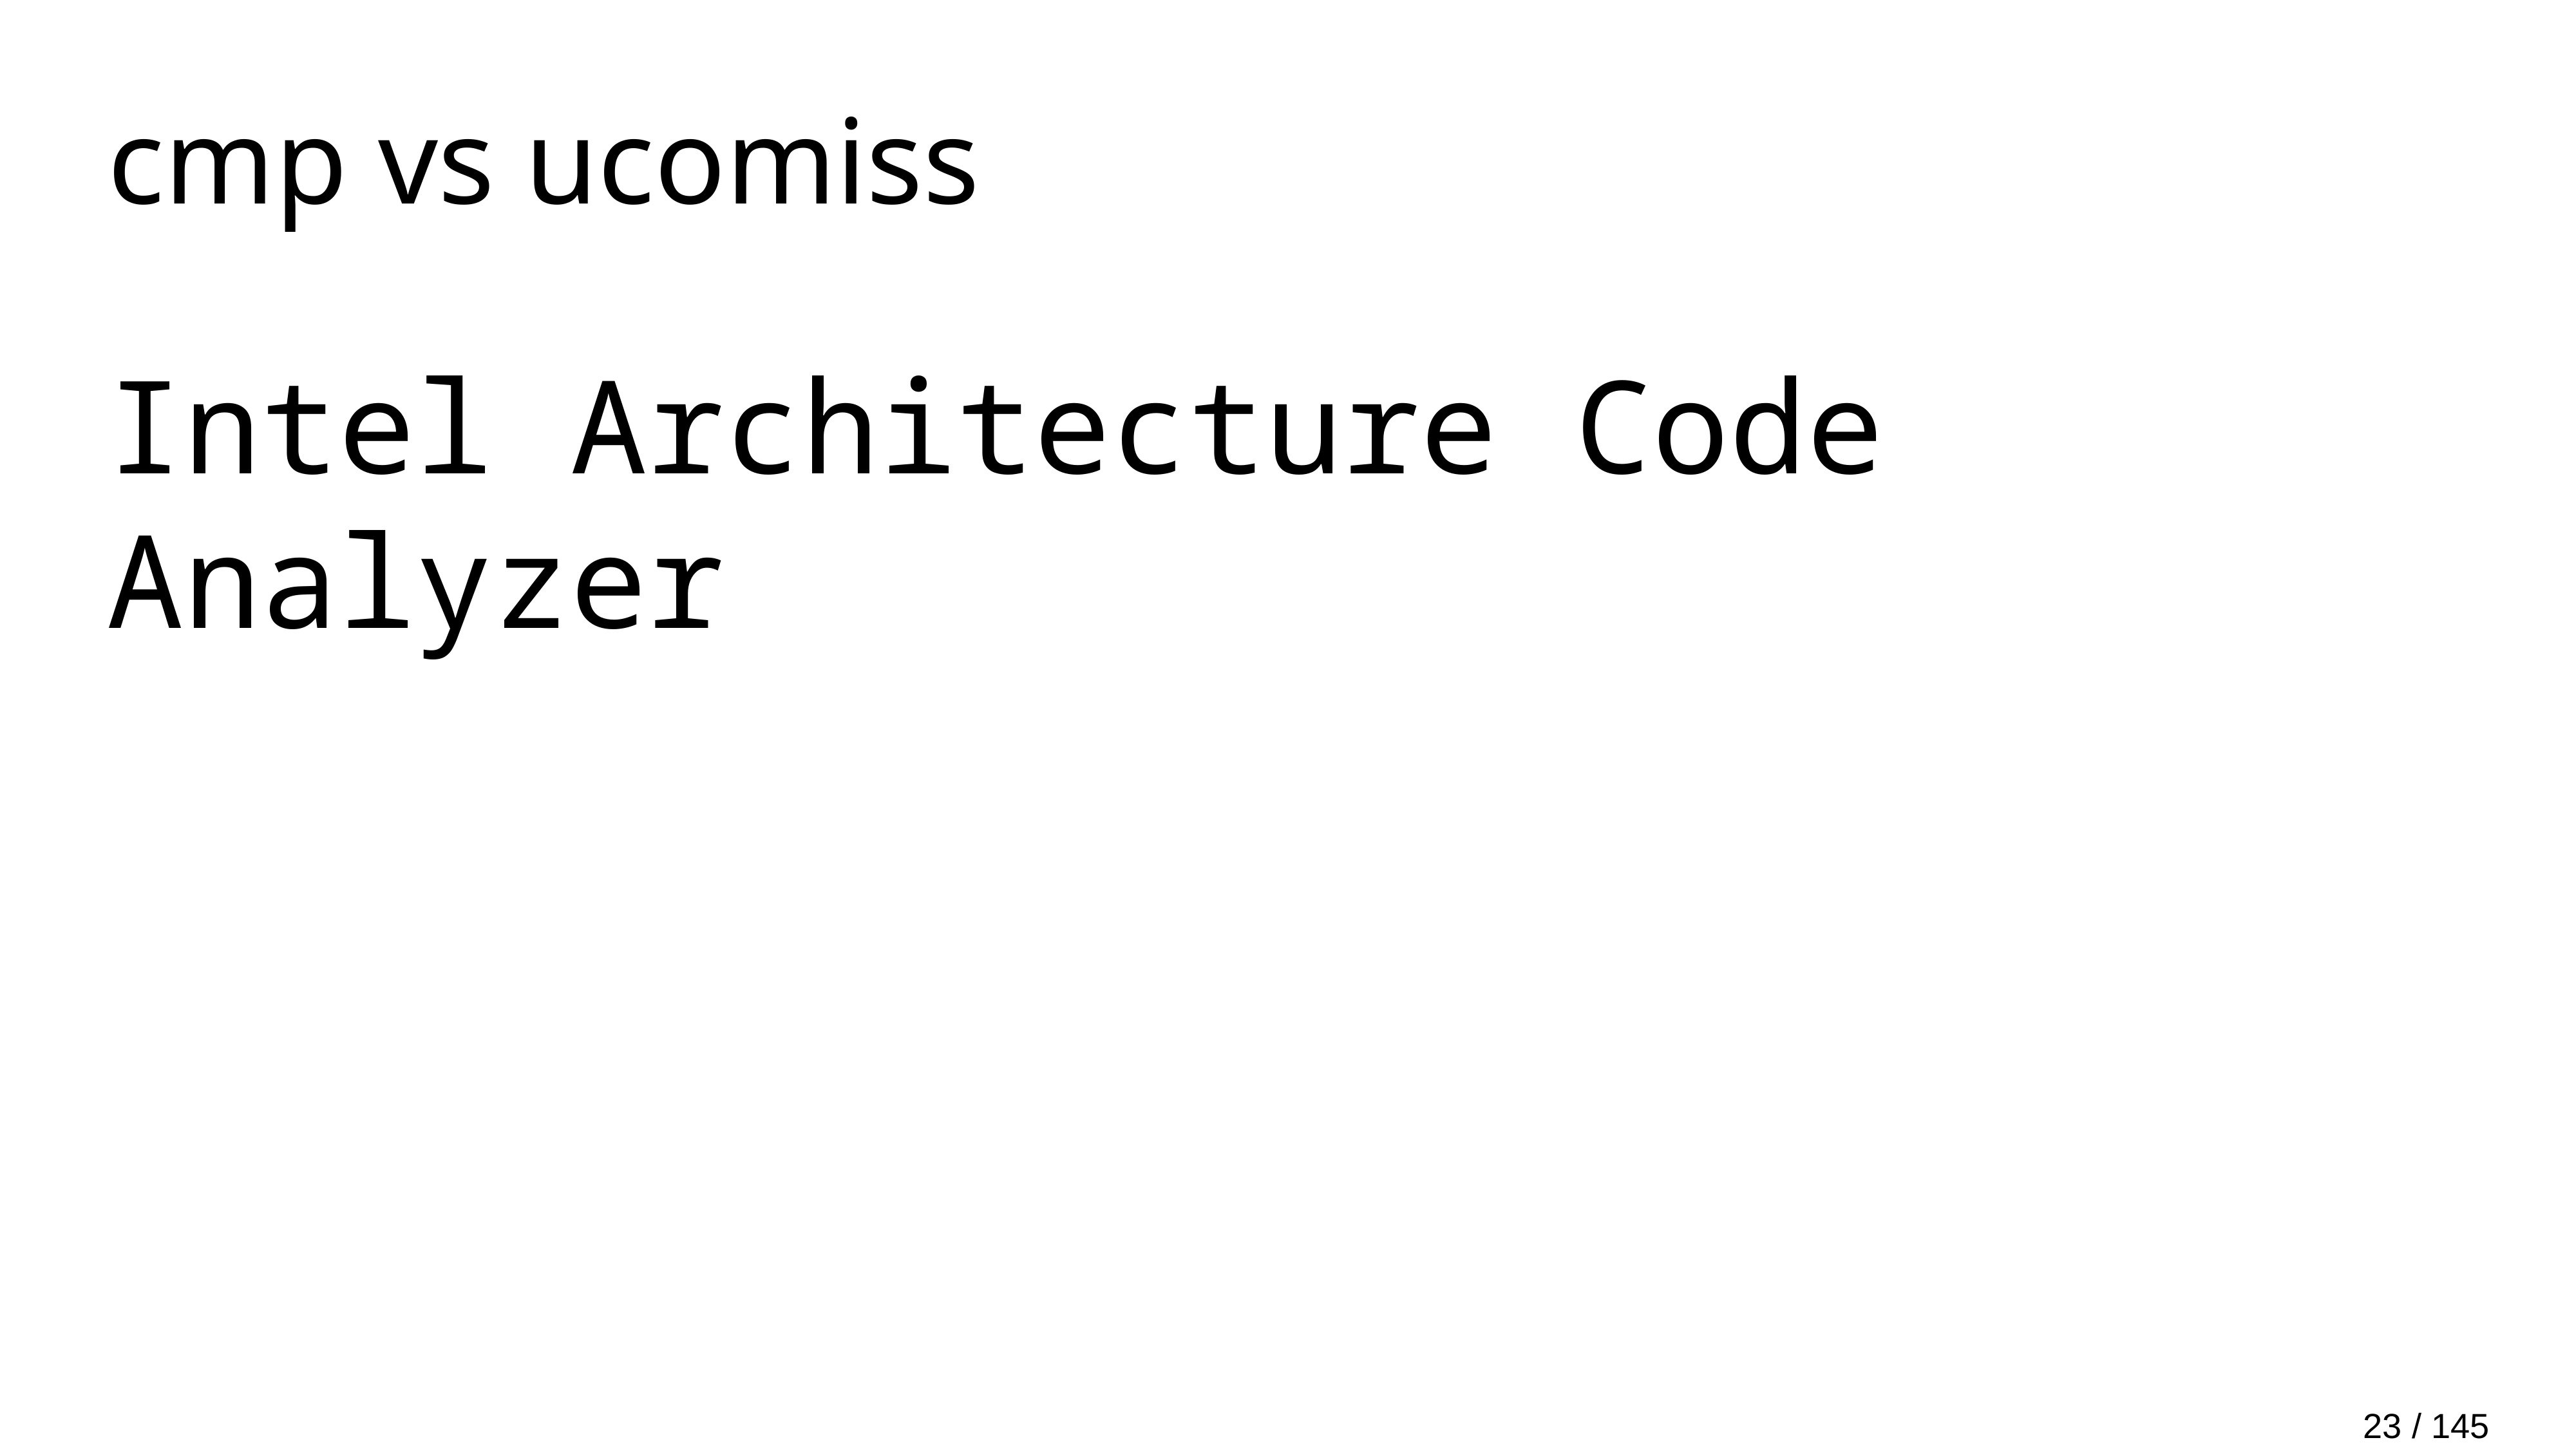

# cmp vs ucomiss
Intel Architecture Code Analyzer